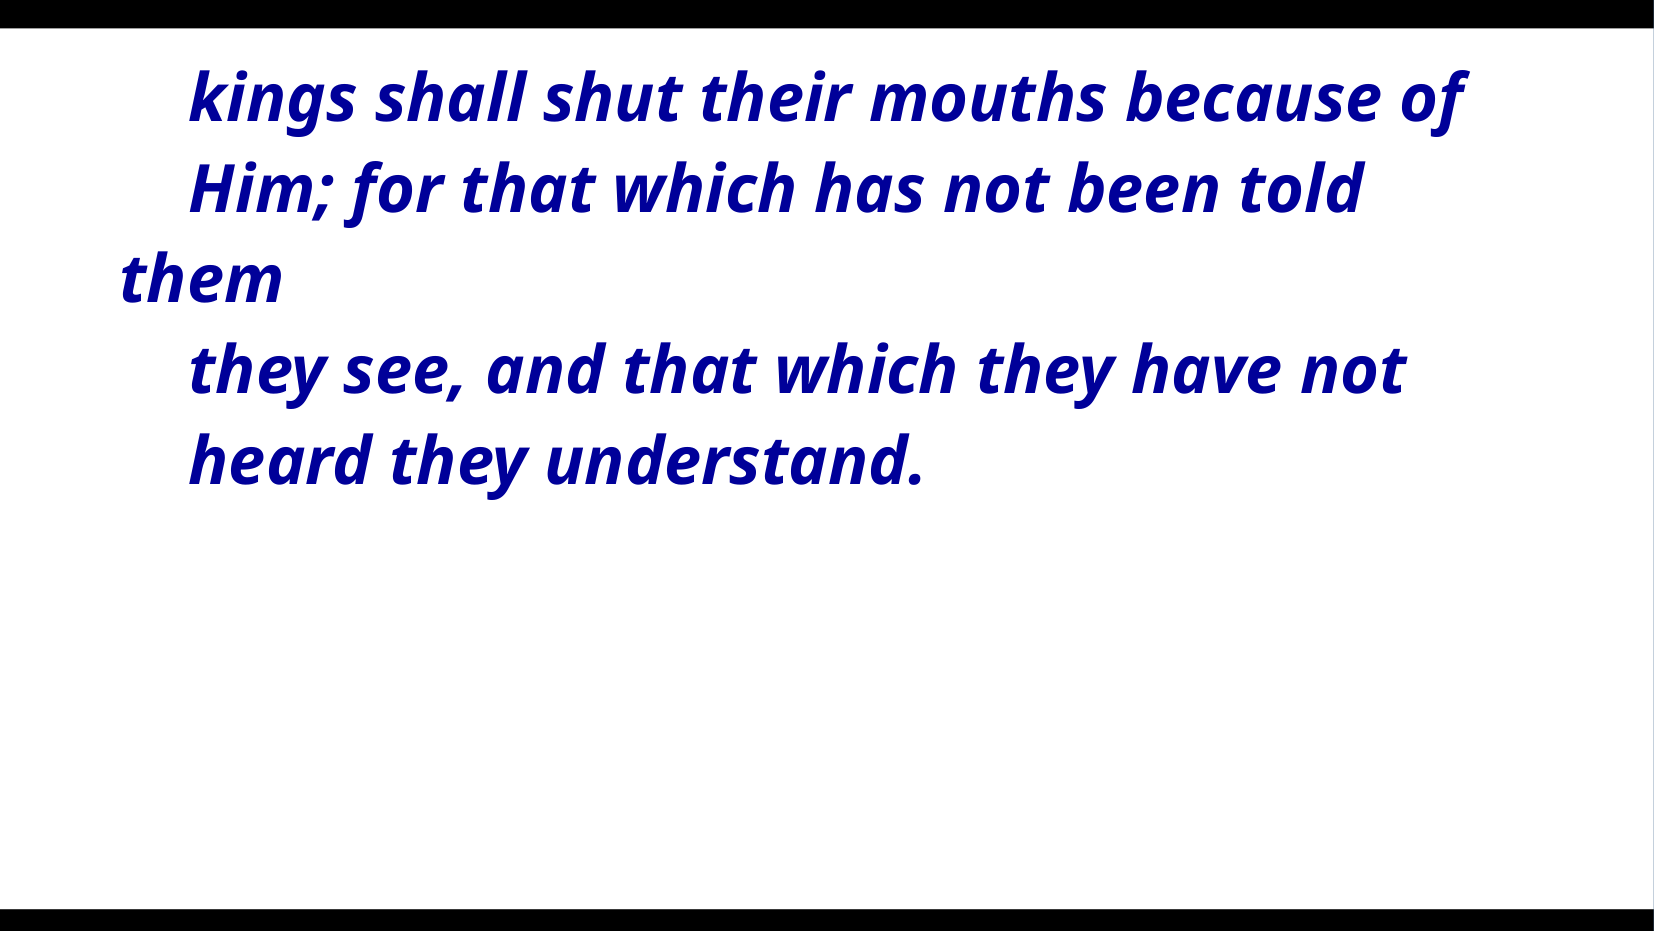

kings shall shut their mouths because of
 Him; for that which has not been told them
 they see, and that which they have not
 heard they understand.